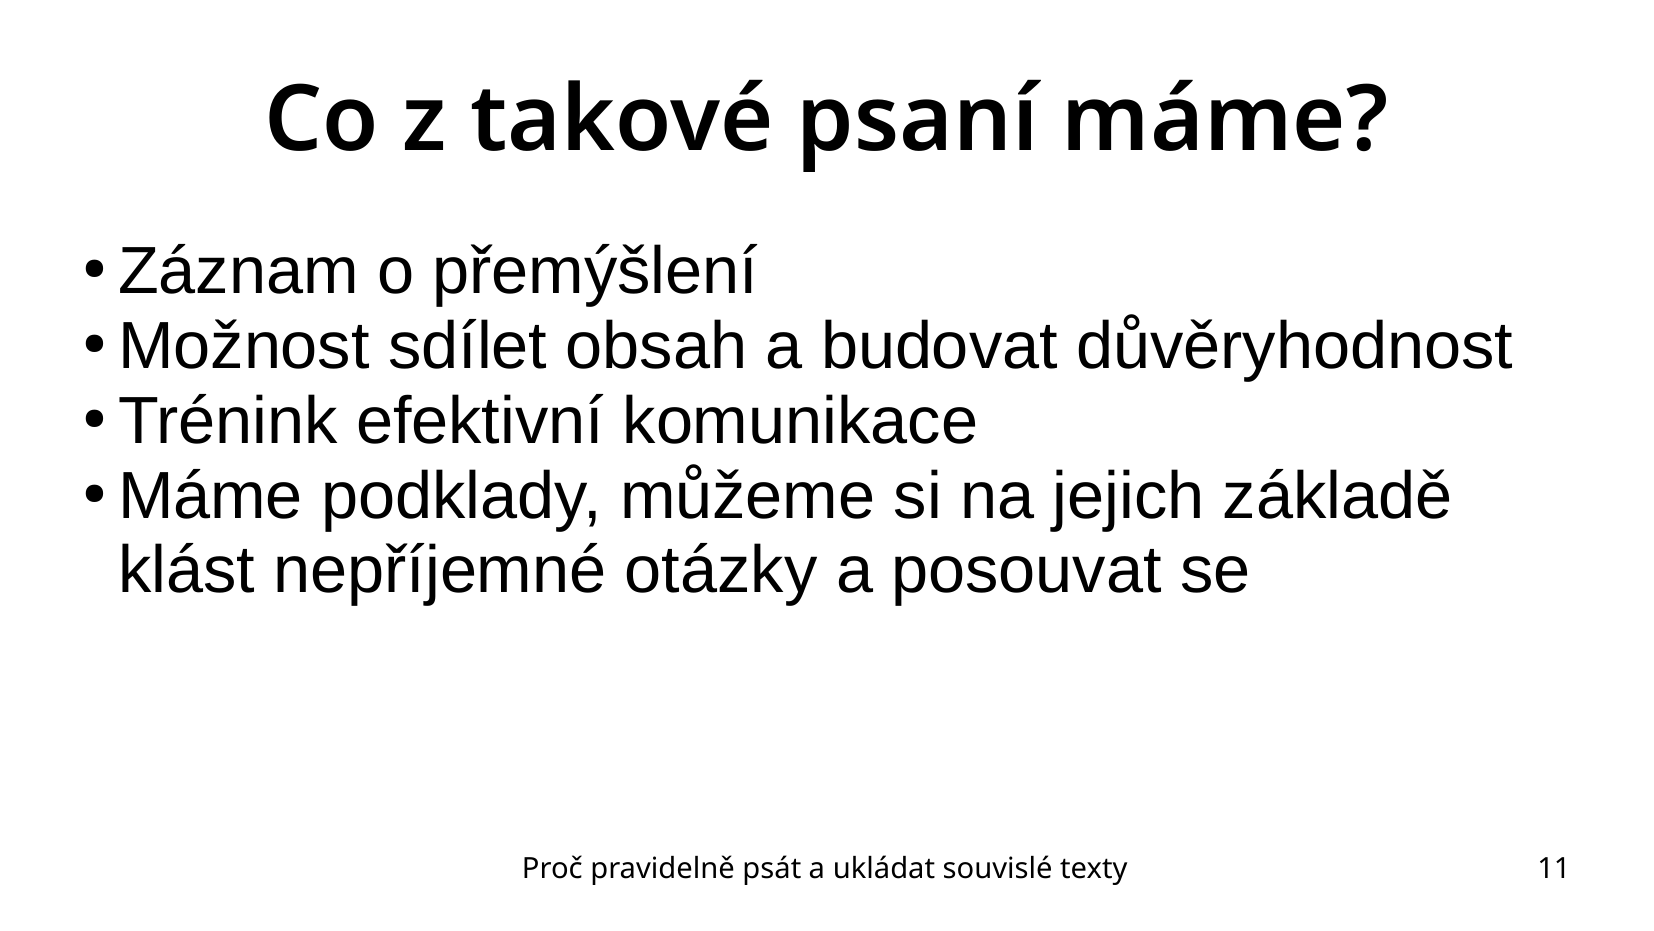

# Co z takové psaní máme?
Záznam o přemýšlení
Možnost sdílet obsah a budovat důvěryhodnost
Trénink efektivní komunikace
Máme podklady, můžeme si na jejich základě klást nepříjemné otázky a posouvat se
Proč pravidelně psát a ukládat souvislé texty
11